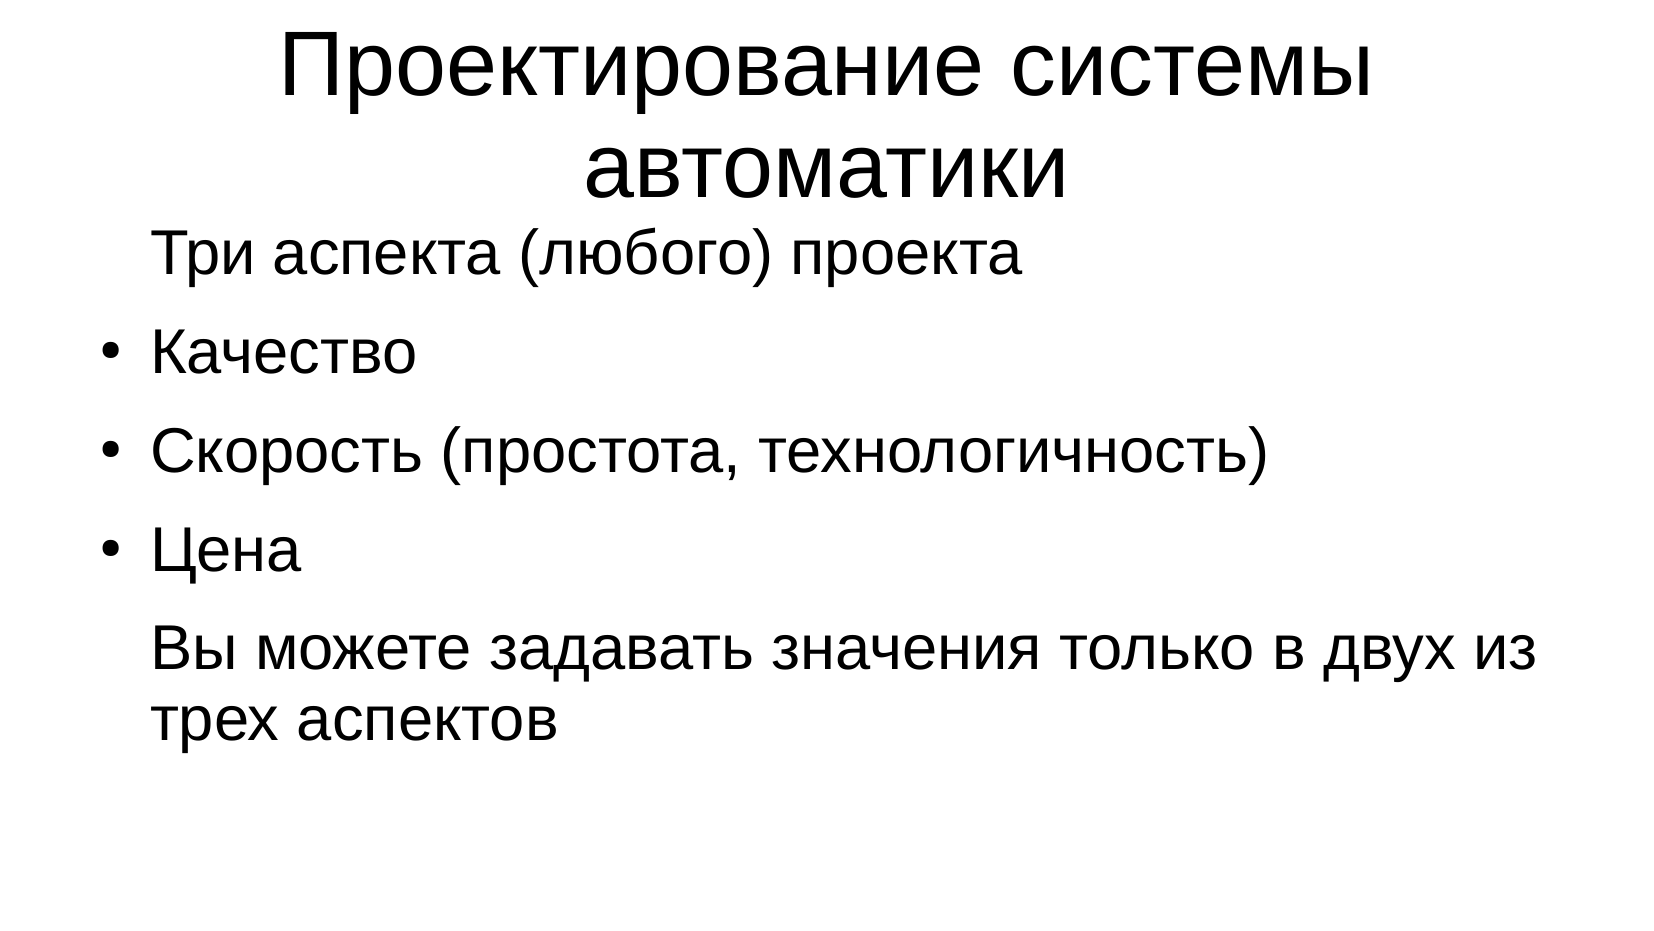

# Проектирование системы автоматики
Три аспекта (любого) проекта
Качество
Скорость (простота, технологичность)
Цена
Вы можете задавать значения только в двух из трех аспектов